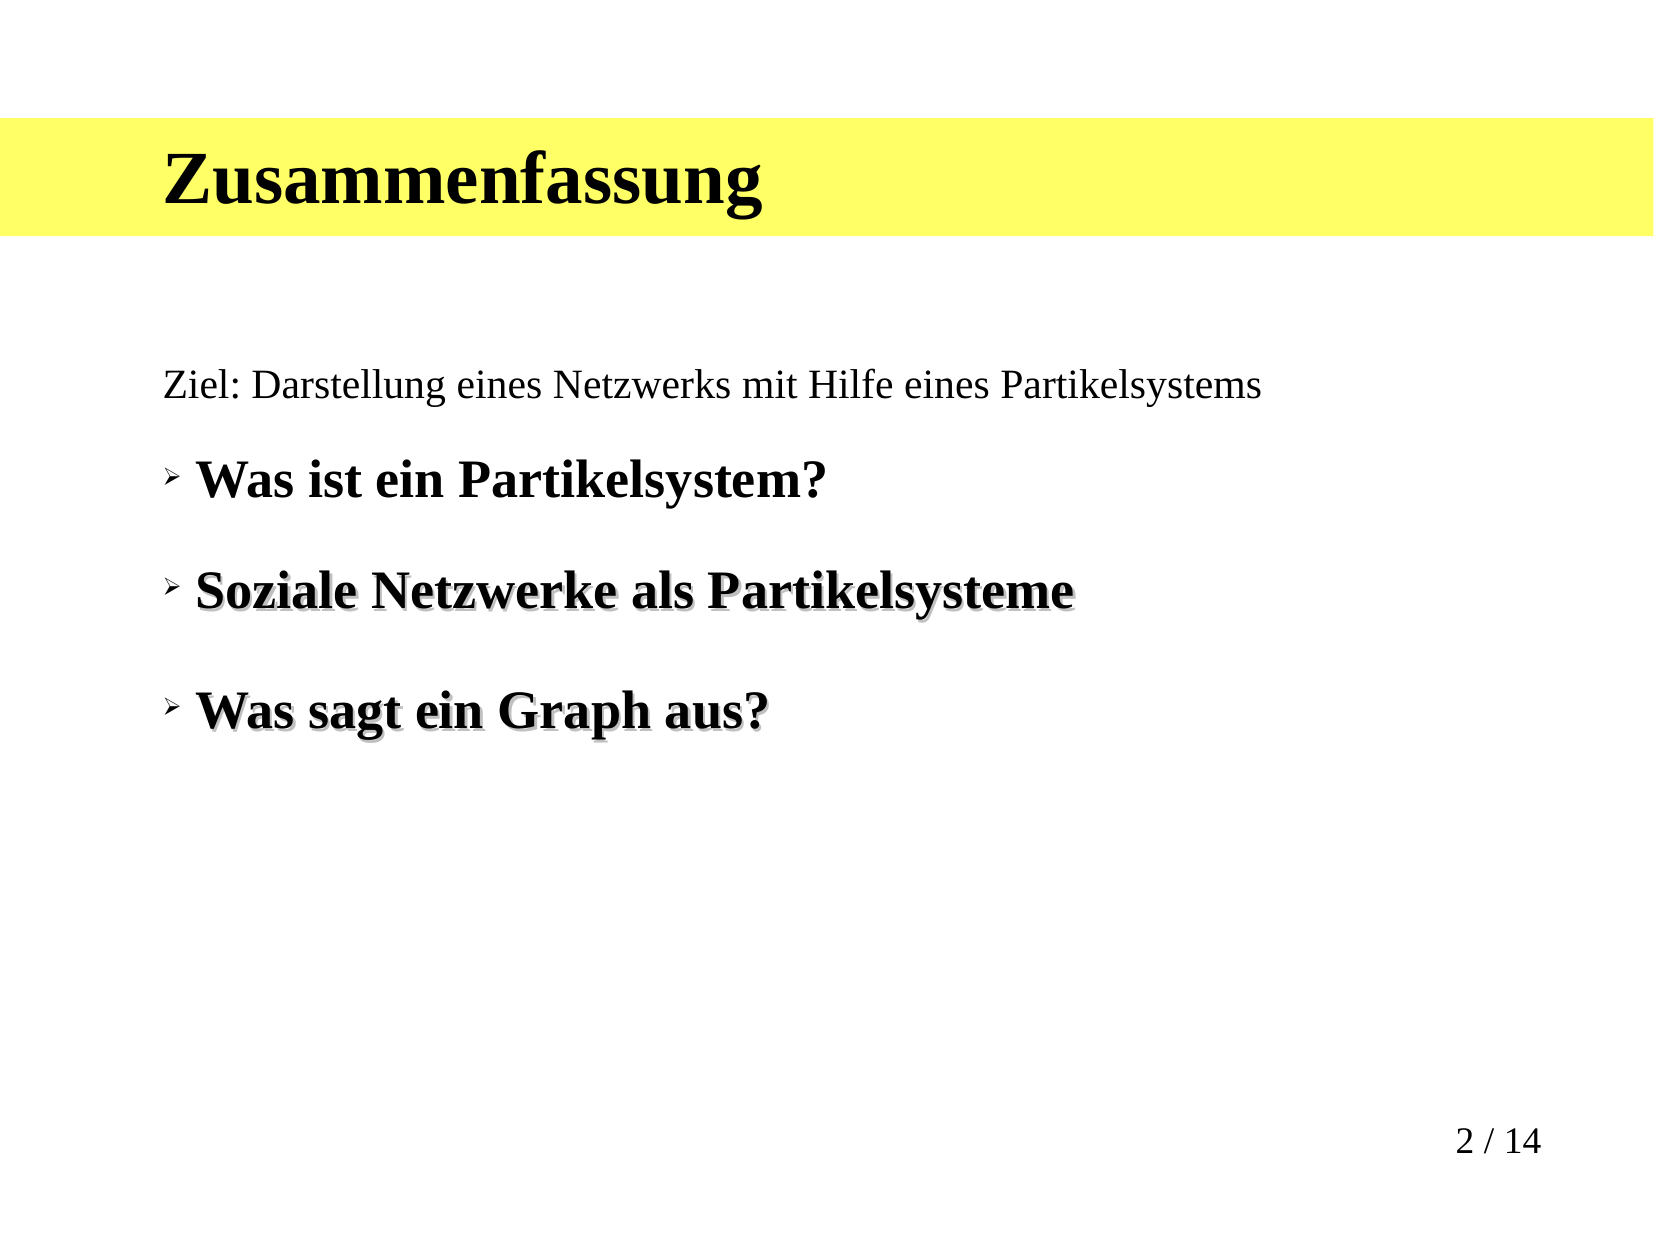

Zusammenfassung
Ziel: Darstellung eines Netzwerks mit Hilfe eines Partikelsystems
 Was ist ein Partikelsystem?
 Soziale Netzwerke als Partikelsysteme
 Was sagt ein Graph aus?